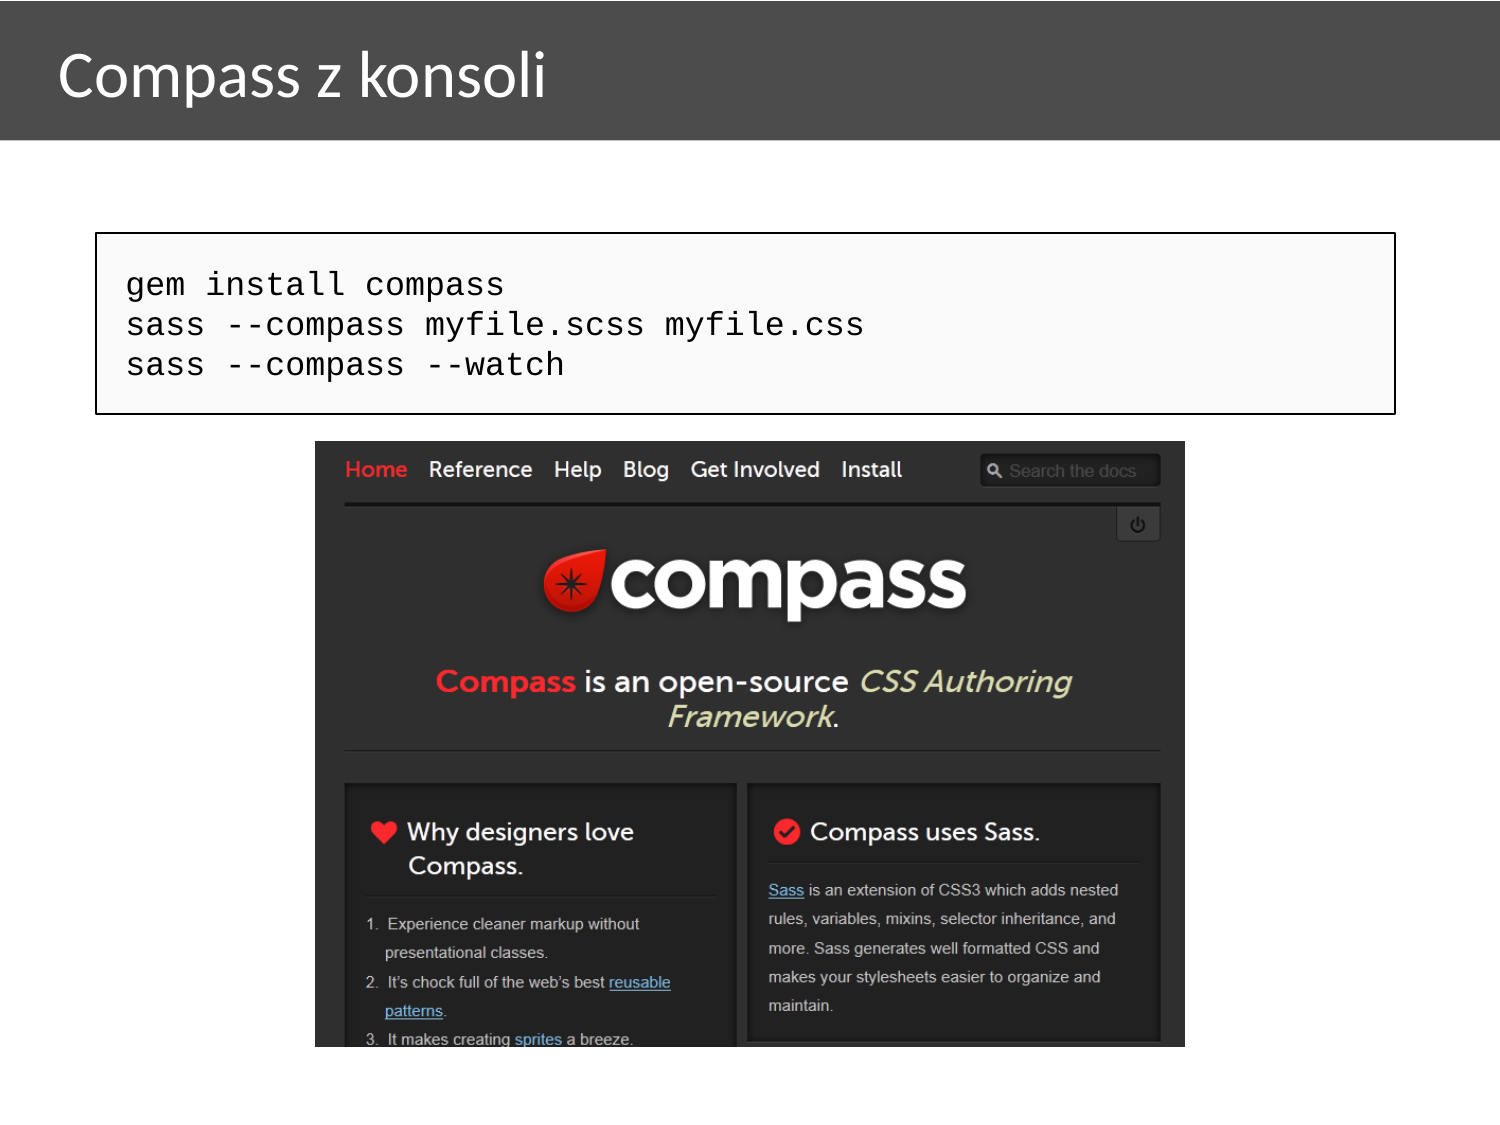

Compass z konsoli
gem install compass
sass --compass myfile.scss myfile.css
sass --compass --watch